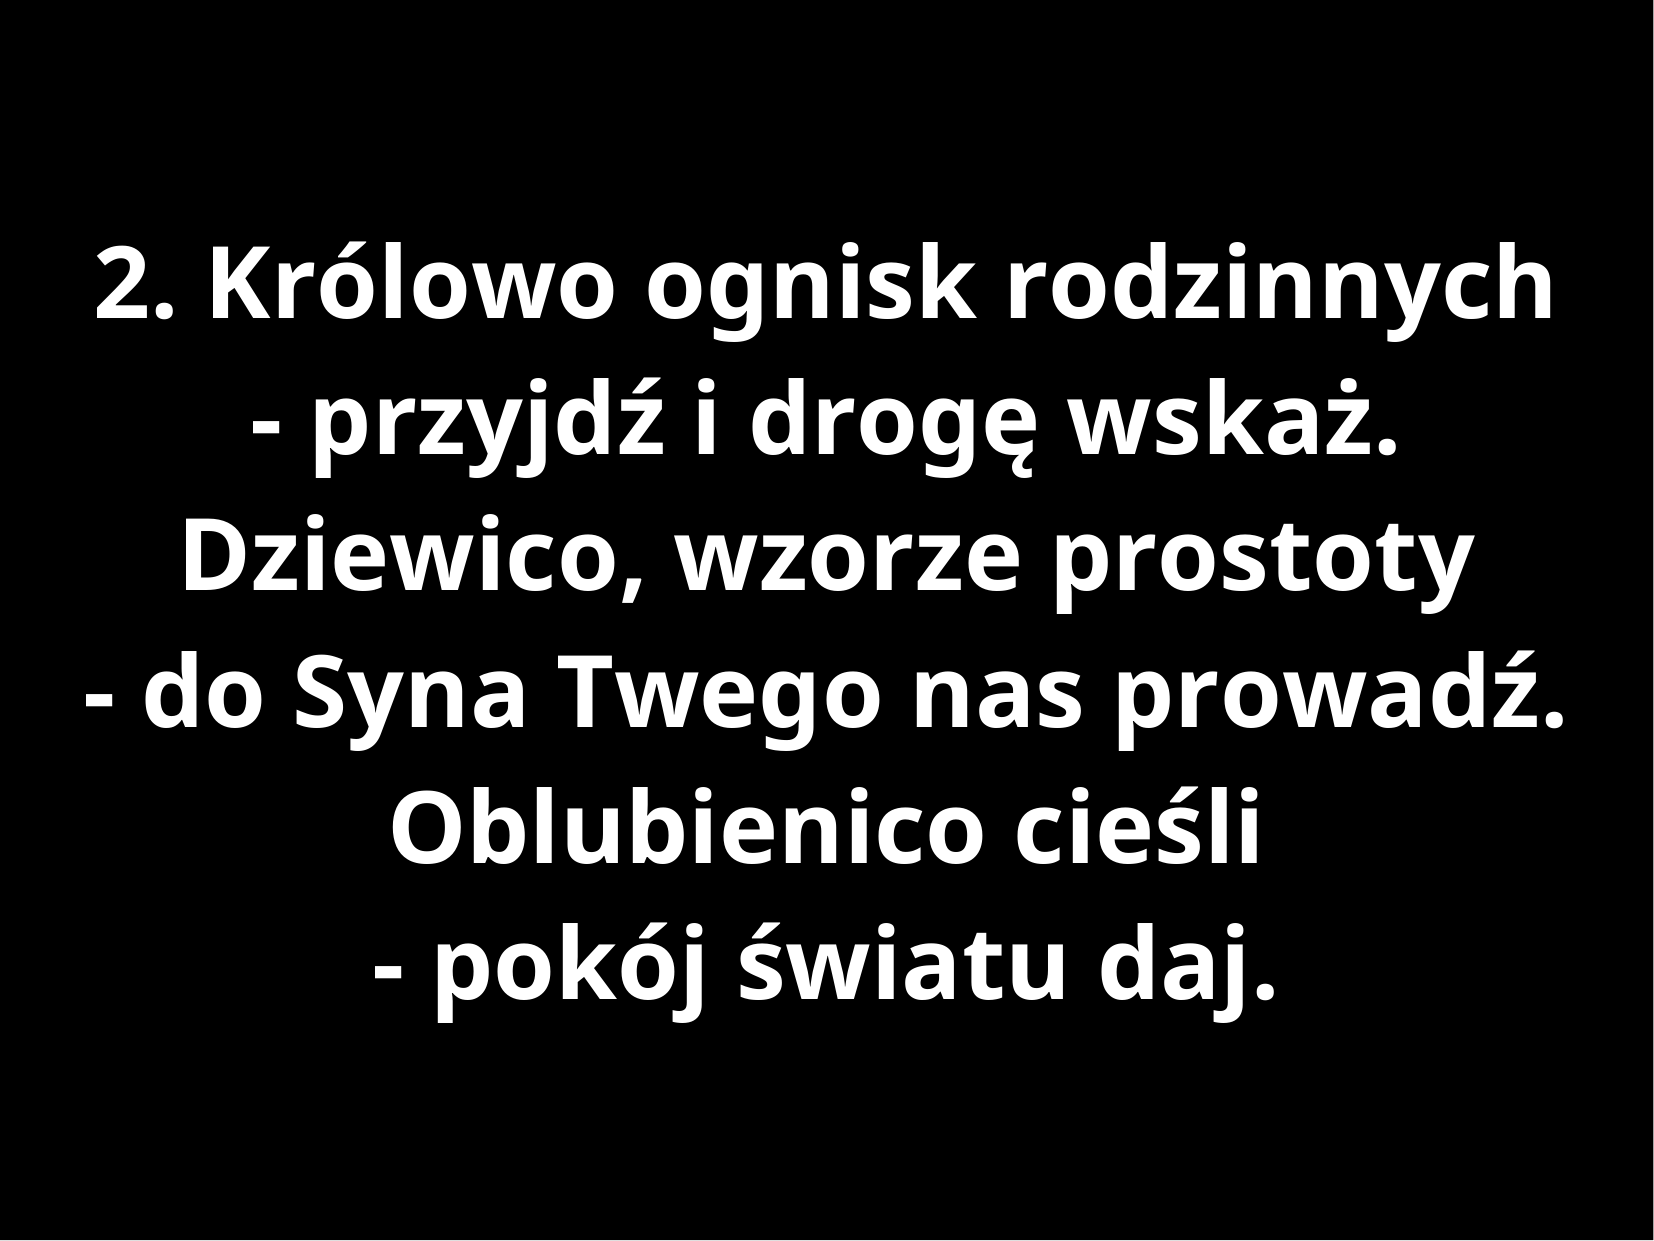

# 2. Królowo ognisk rodzinnych - przyjdź i drogę wskaż. Dziewico, wzorze prostoty - do Syna Twego nas prowadź. Oblubienico cieśli - pokój światu daj.